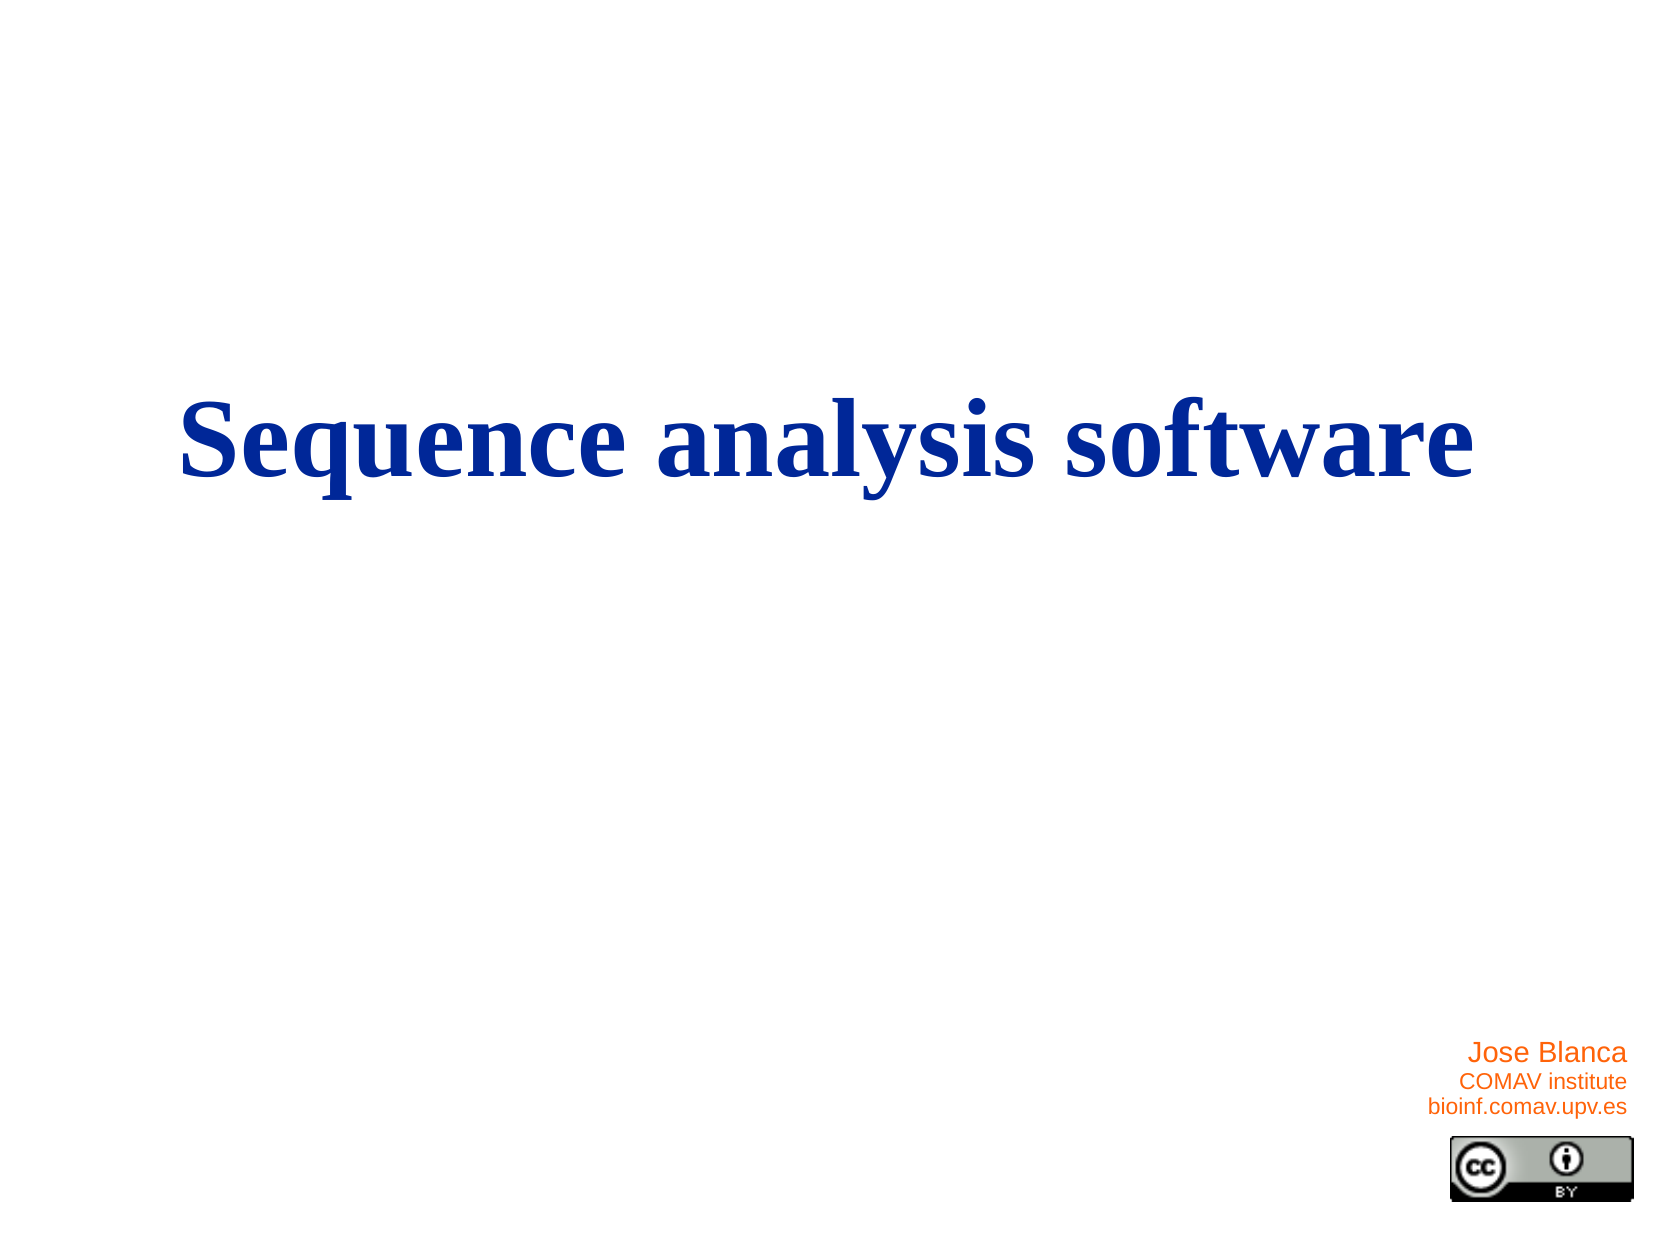

# Sequence analysis software
Jose Blanca
COMAV institute
bioinf.comav.upv.es